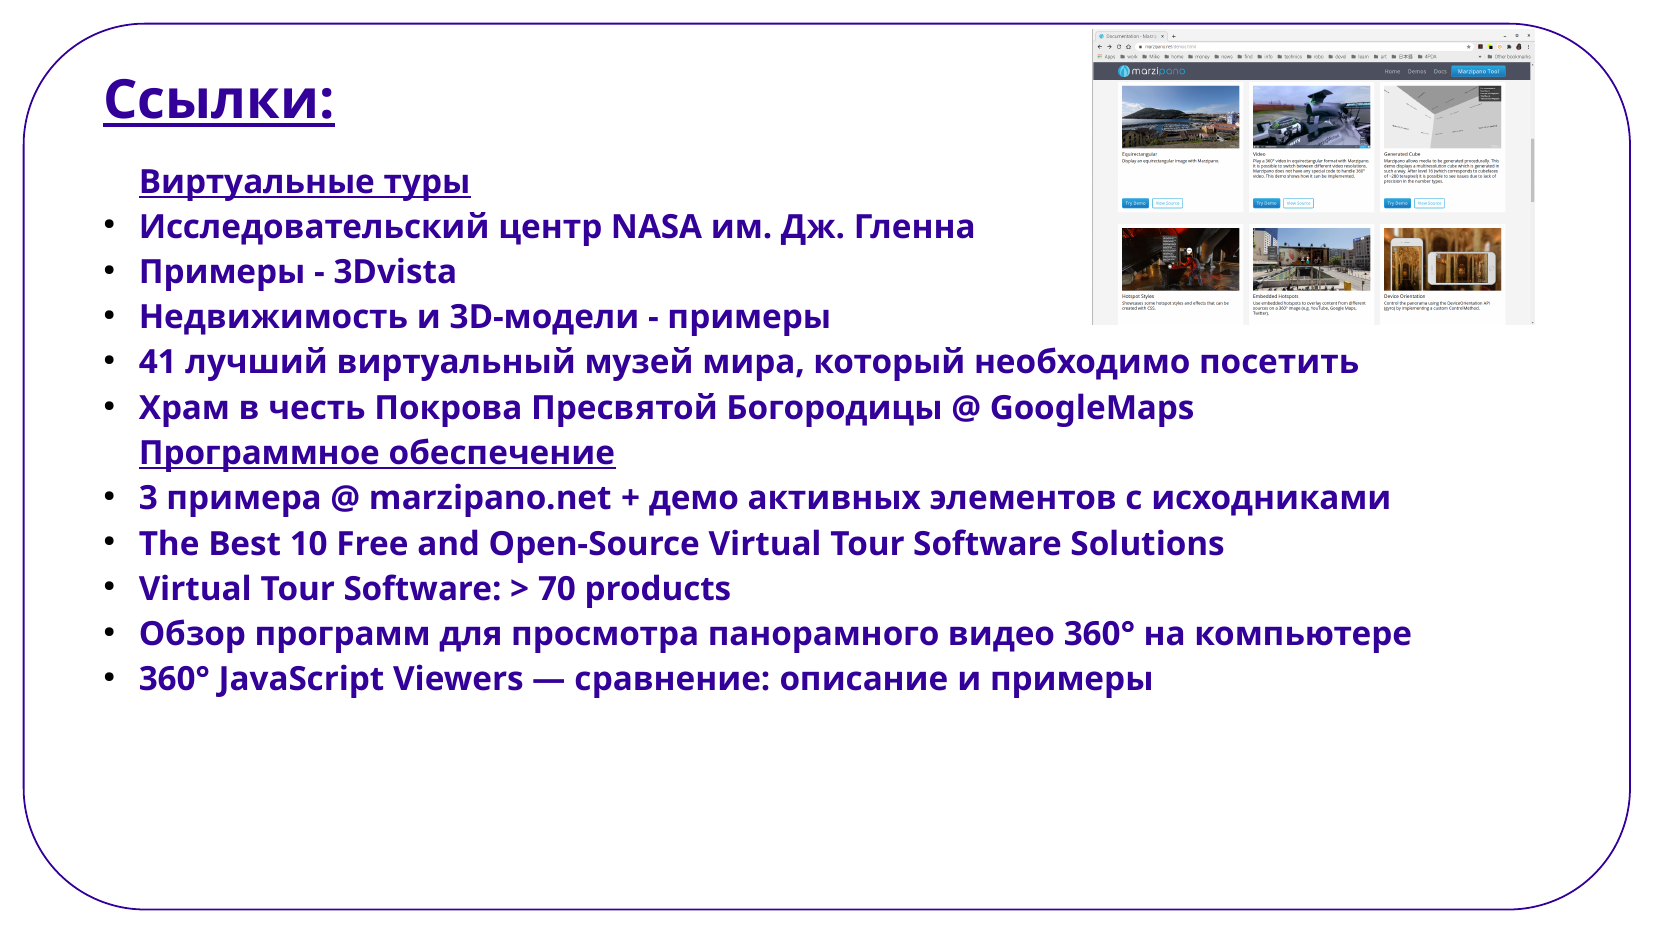

Ссылки:
Виртуальные туры
Исследовательский центр NASA им. Дж. Гленна
Примеры - 3Dvista
Недвижимость и 3D-модели - примеры
41 лучший виртуальный музей мира, который необходимо посетить
Храм в честь Покрова Пресвятой Богородицы @ GoogleMaps
Программное обеспечение
3 примера @ marzipano.net + демо активных элементов с исходниками
The Best 10 Free and Open-Source Virtual Tour Software Solutions
Virtual Tour Software: > 70 products
Обзор программ для просмотра панорамного видео 360° на компьютере
360° JavaScript Viewers — сравнение: описание и примеры